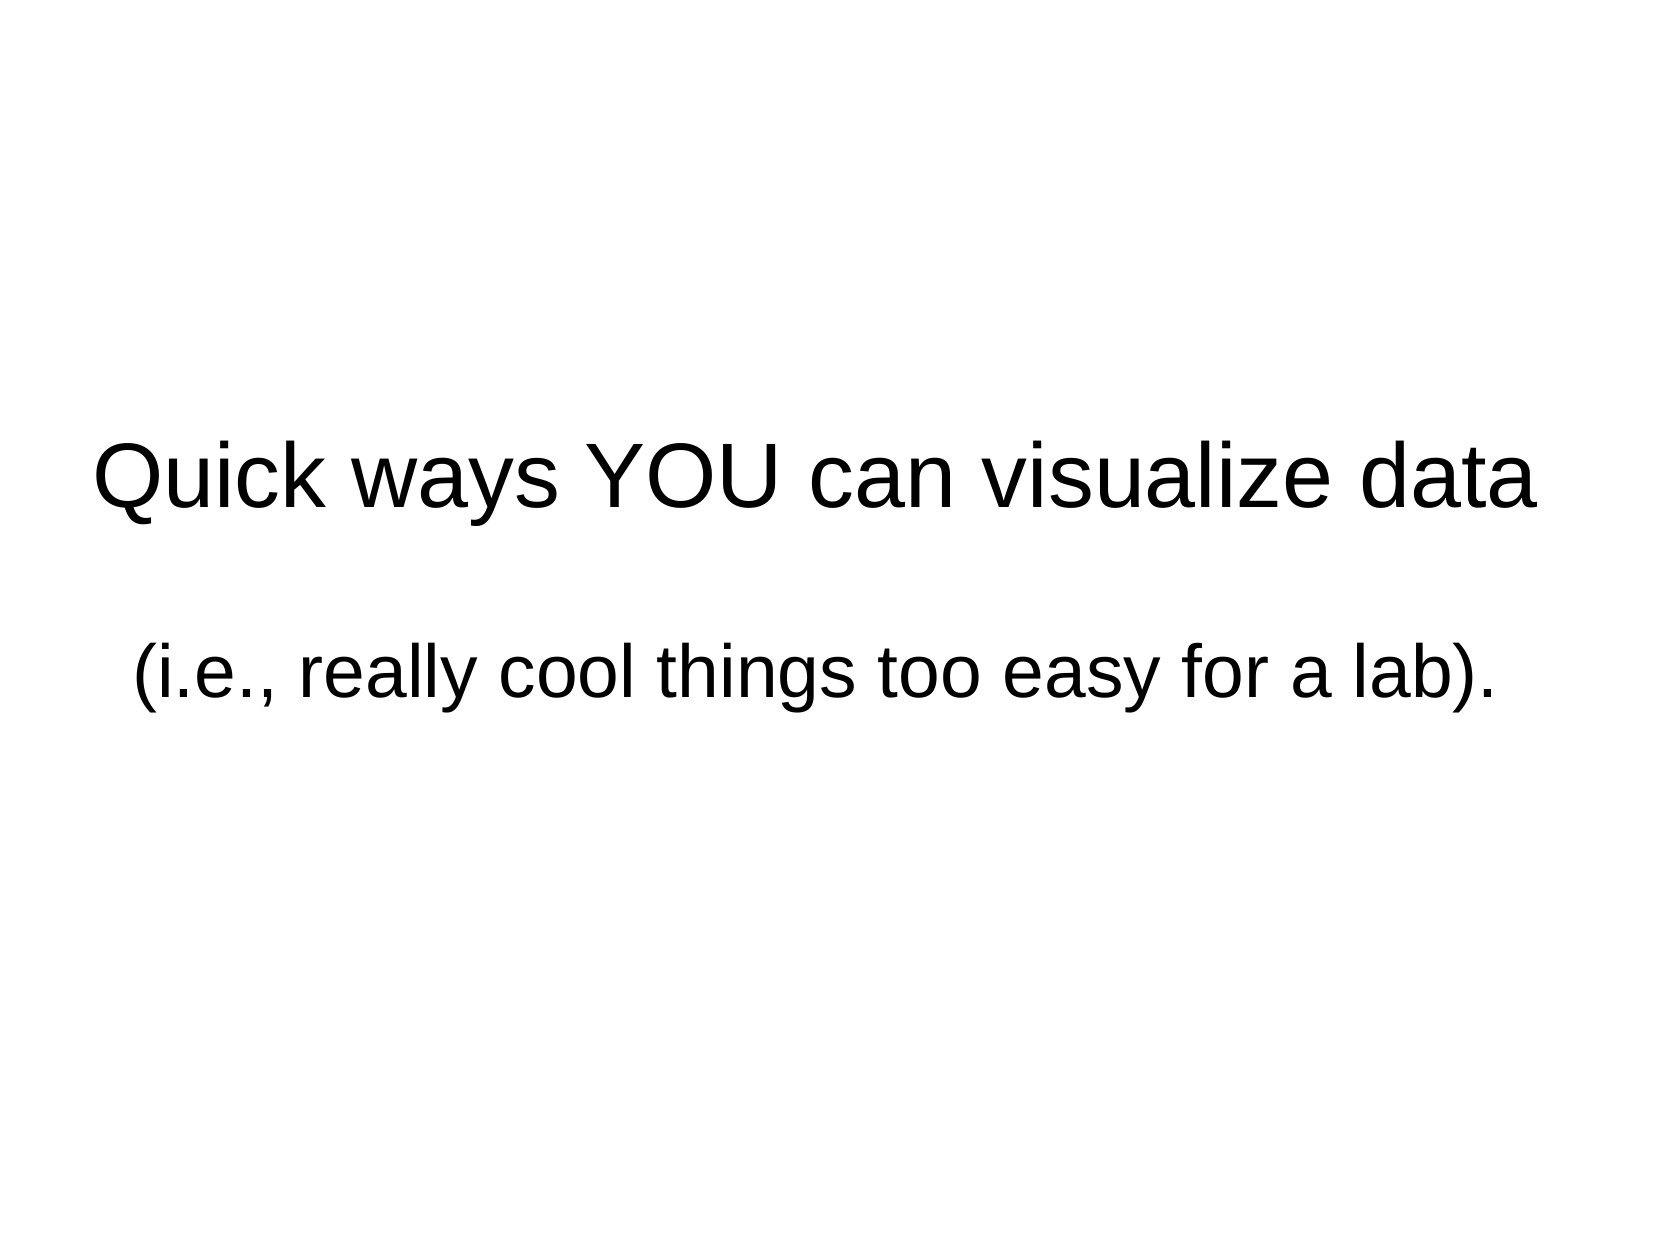

# Quick ways YOU can visualize data (i.e., really cool things too easy for a lab).